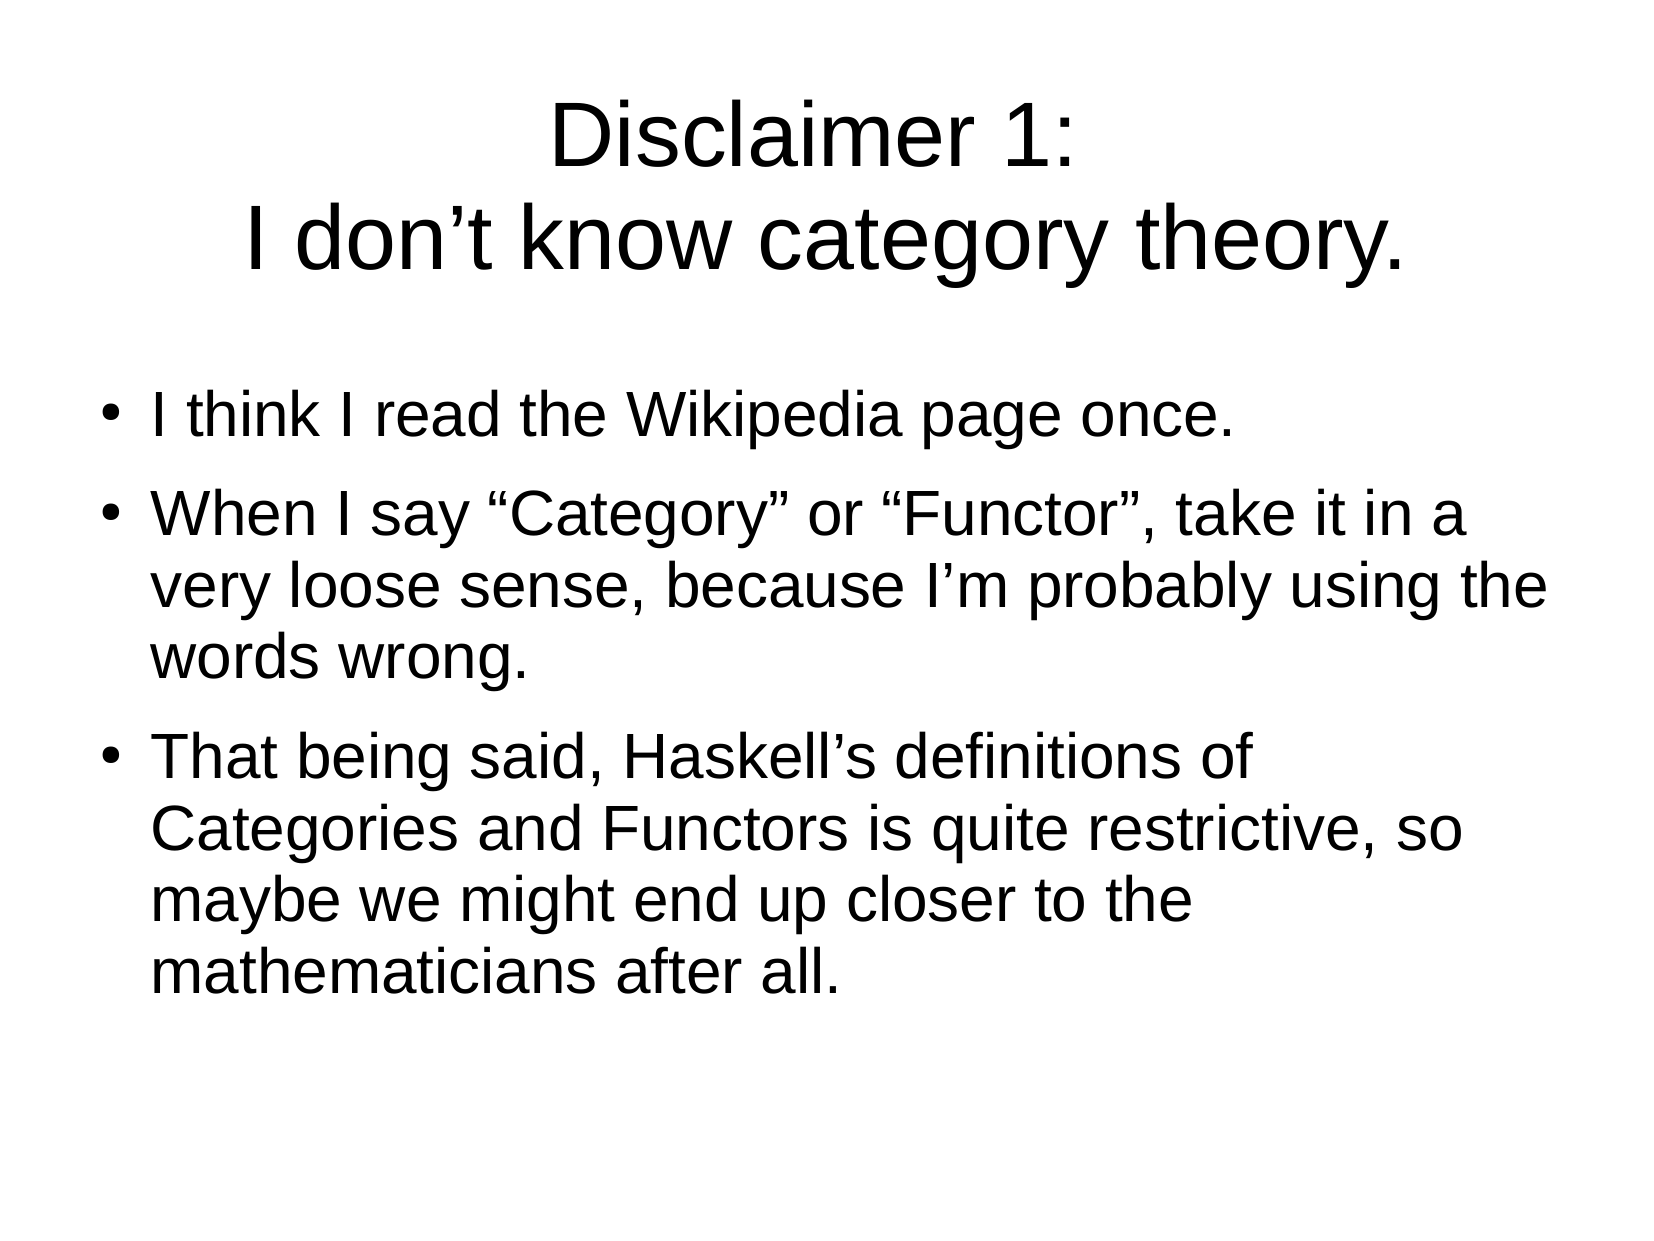

# Disclaimer 1: I don’t know category theory.
I think I read the Wikipedia page once.
When I say “Category” or “Functor”, take it in a very loose sense, because I’m probably using the words wrong.
That being said, Haskell’s definitions of Categories and Functors is quite restrictive, so maybe we might end up closer to the mathematicians after all.